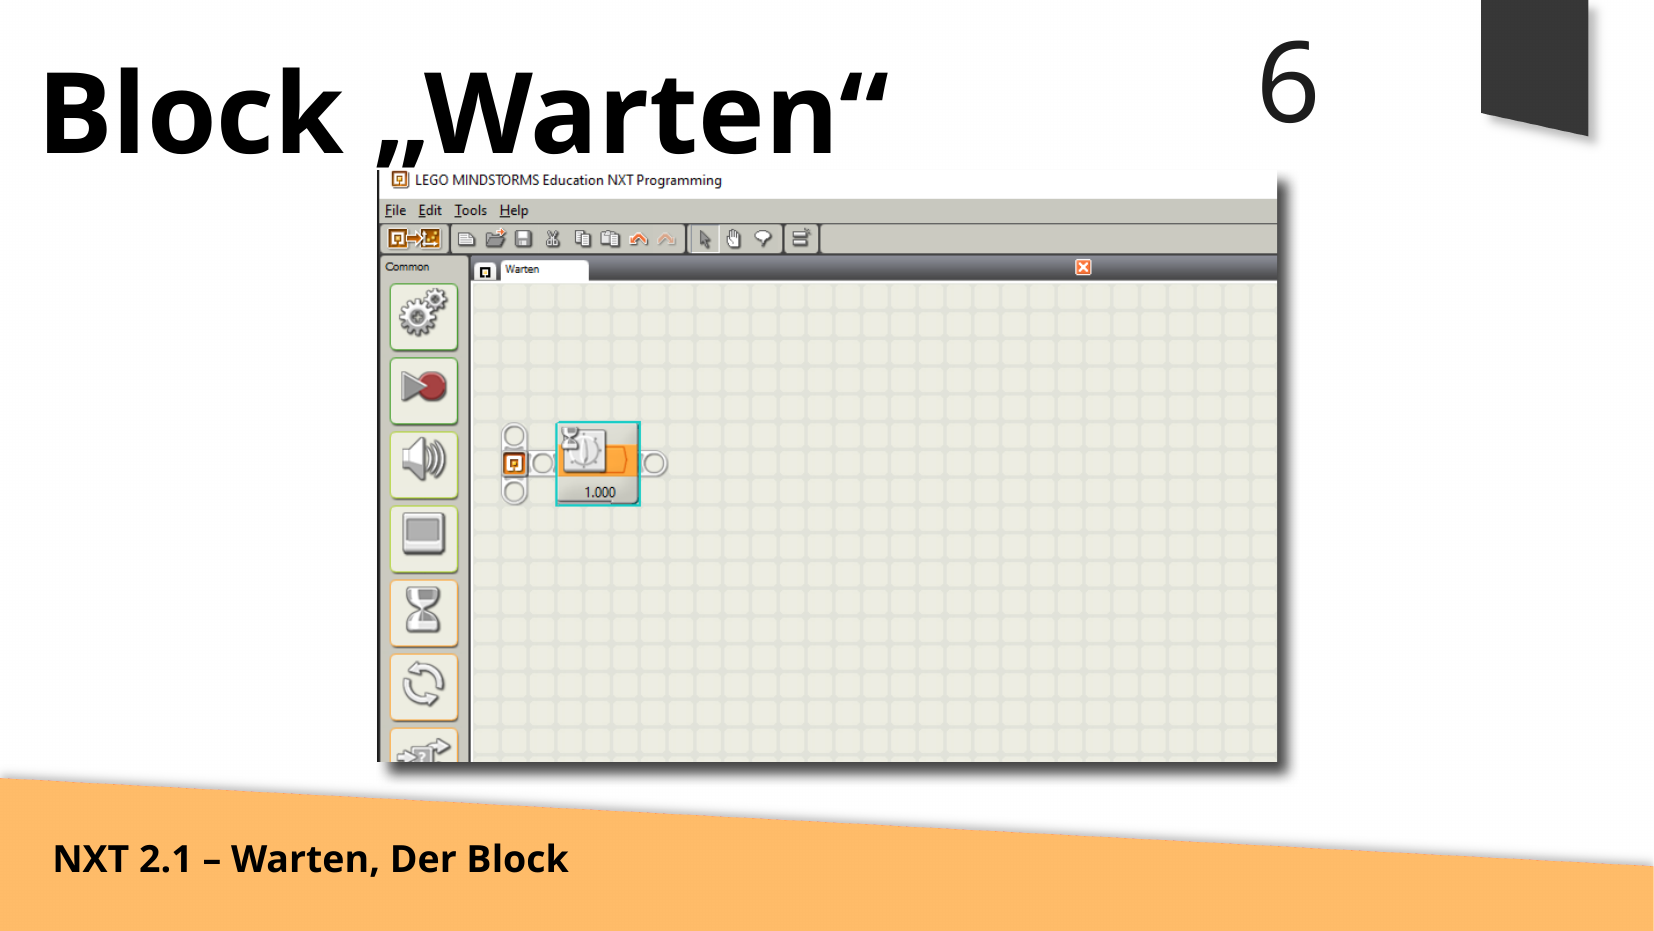

# Block „Warten“
NXT 2.1 – Warten, Der Block